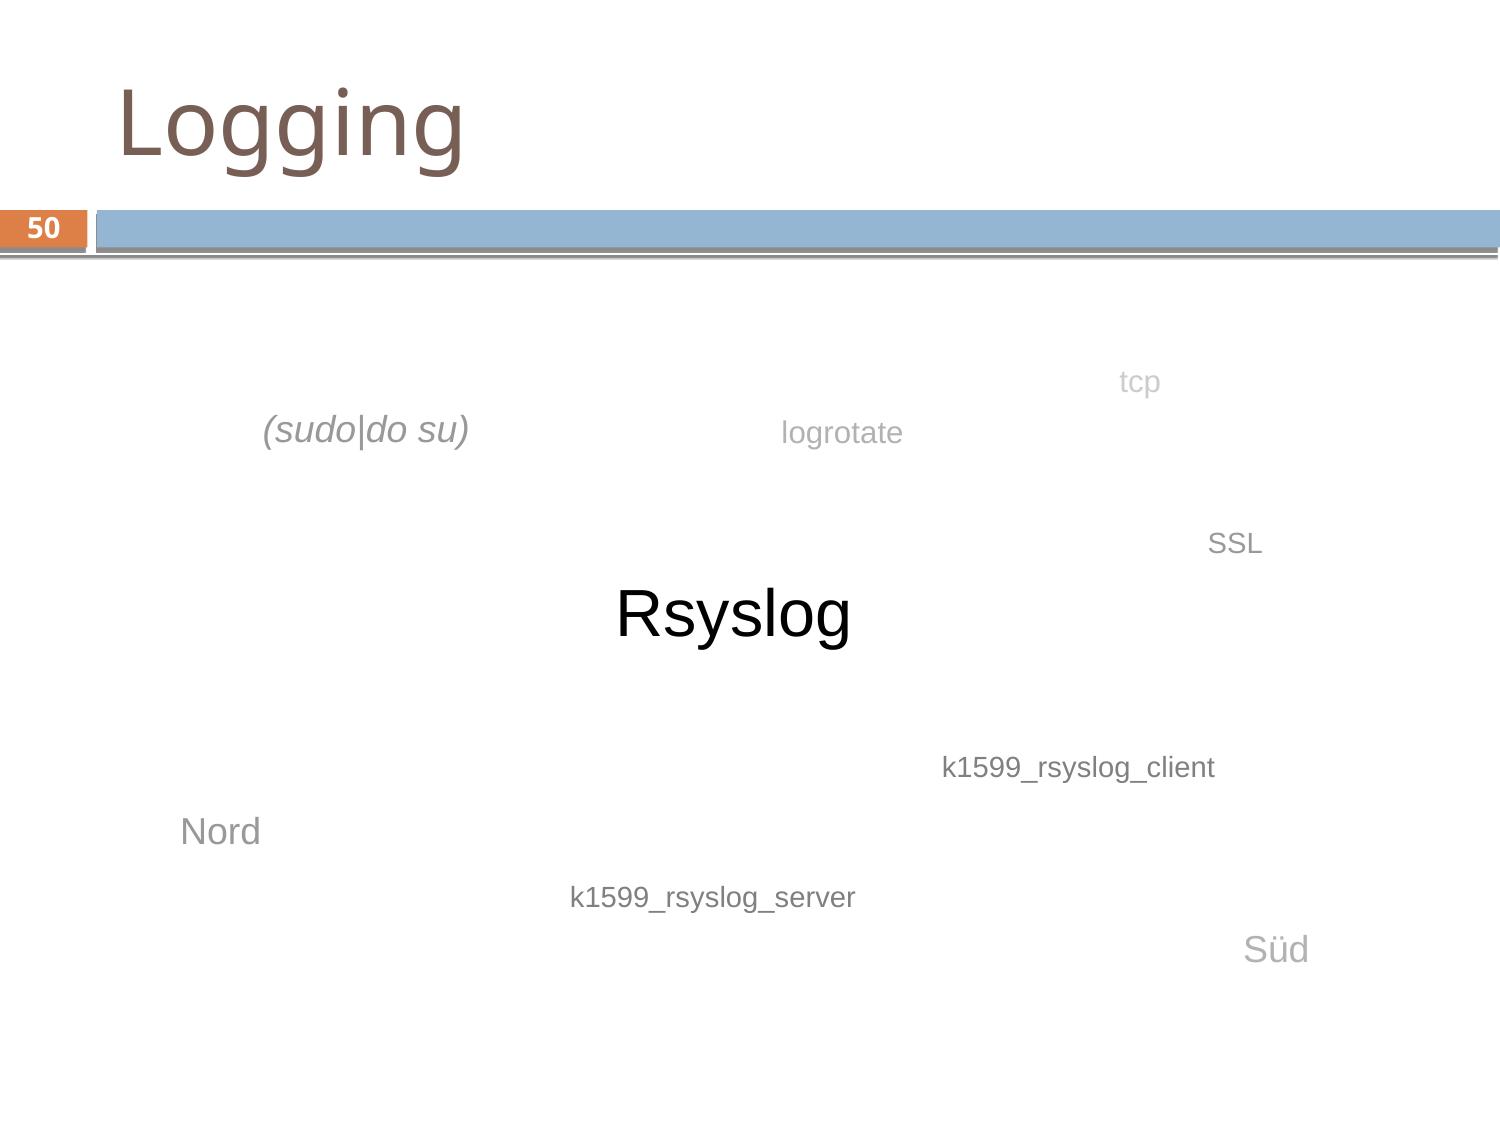

# Logging
50
Rsyslog
tcp
(sudo|do su)
logrotate
SSL
k1599_rsyslog_client
Nord
k1599_rsyslog_server
Süd